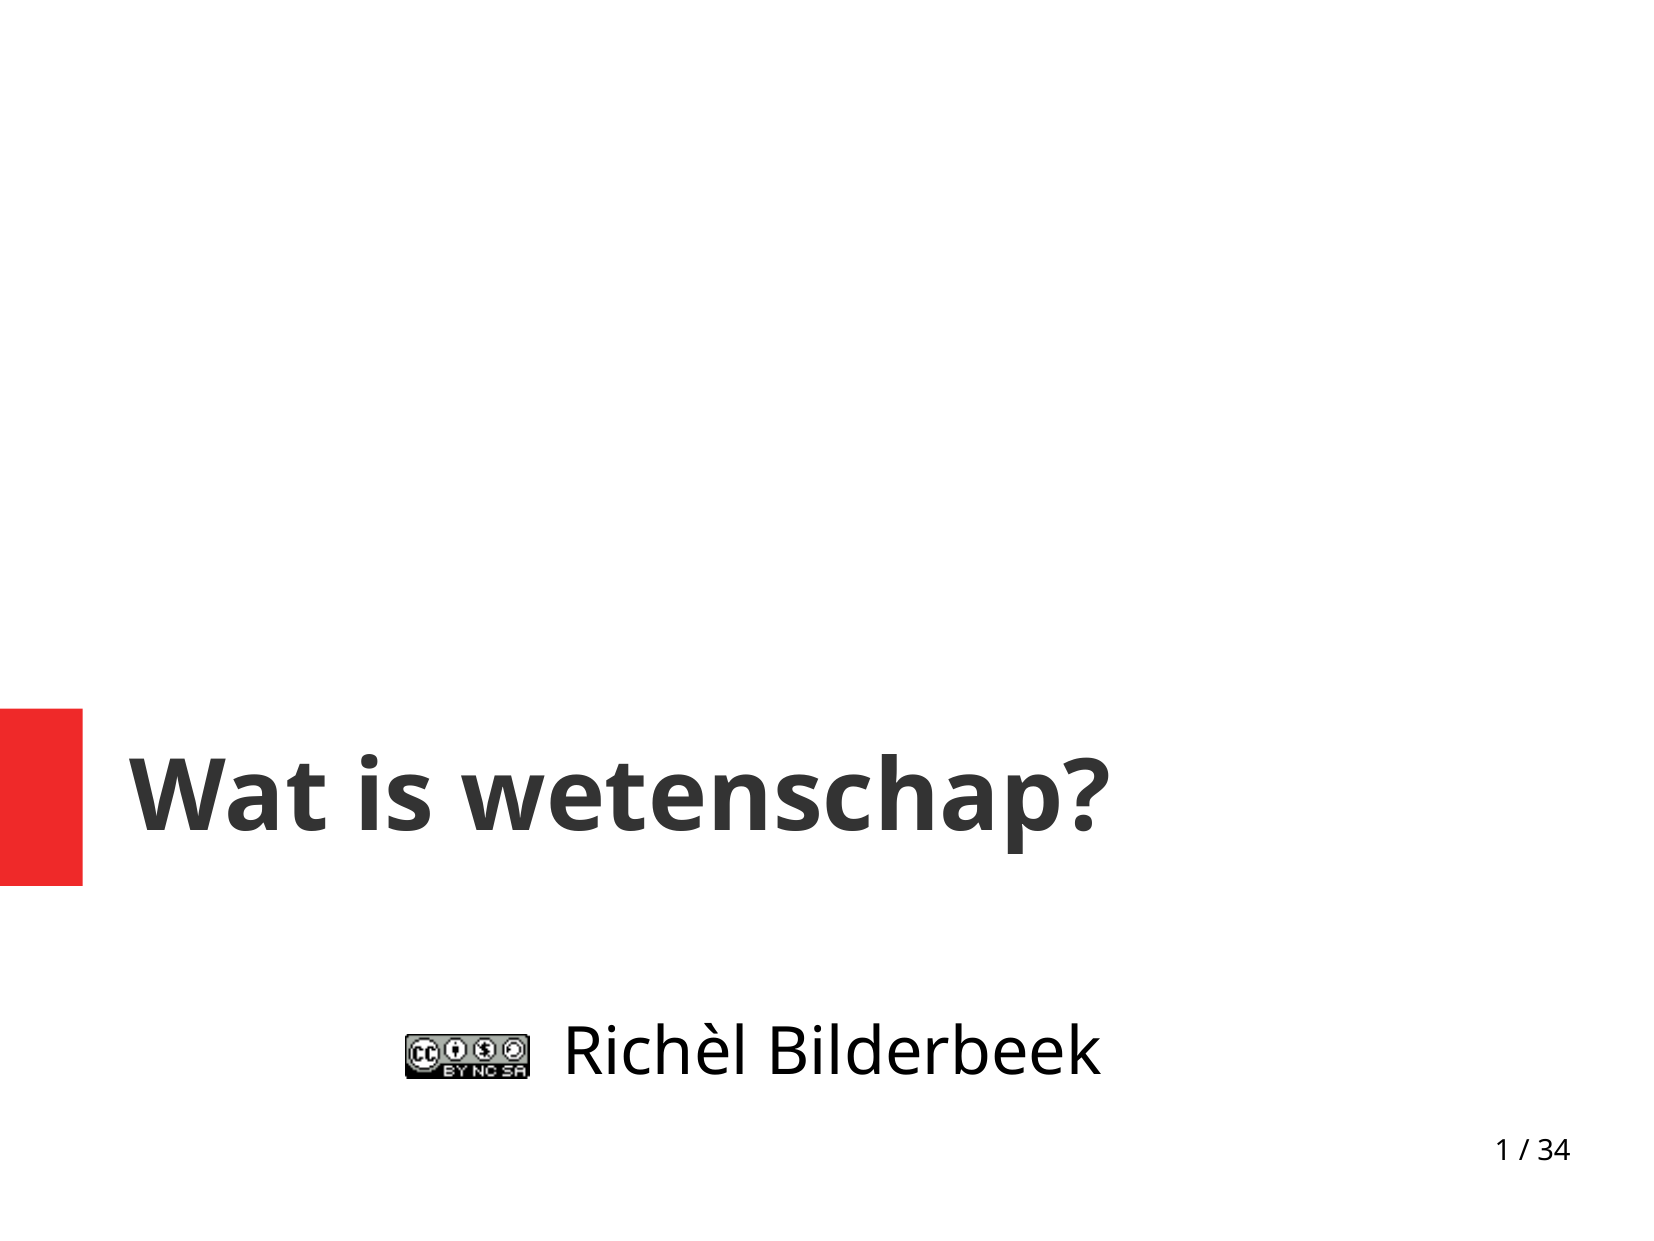

# Wat is wetenschap?
Richèl Bilderbeek
1